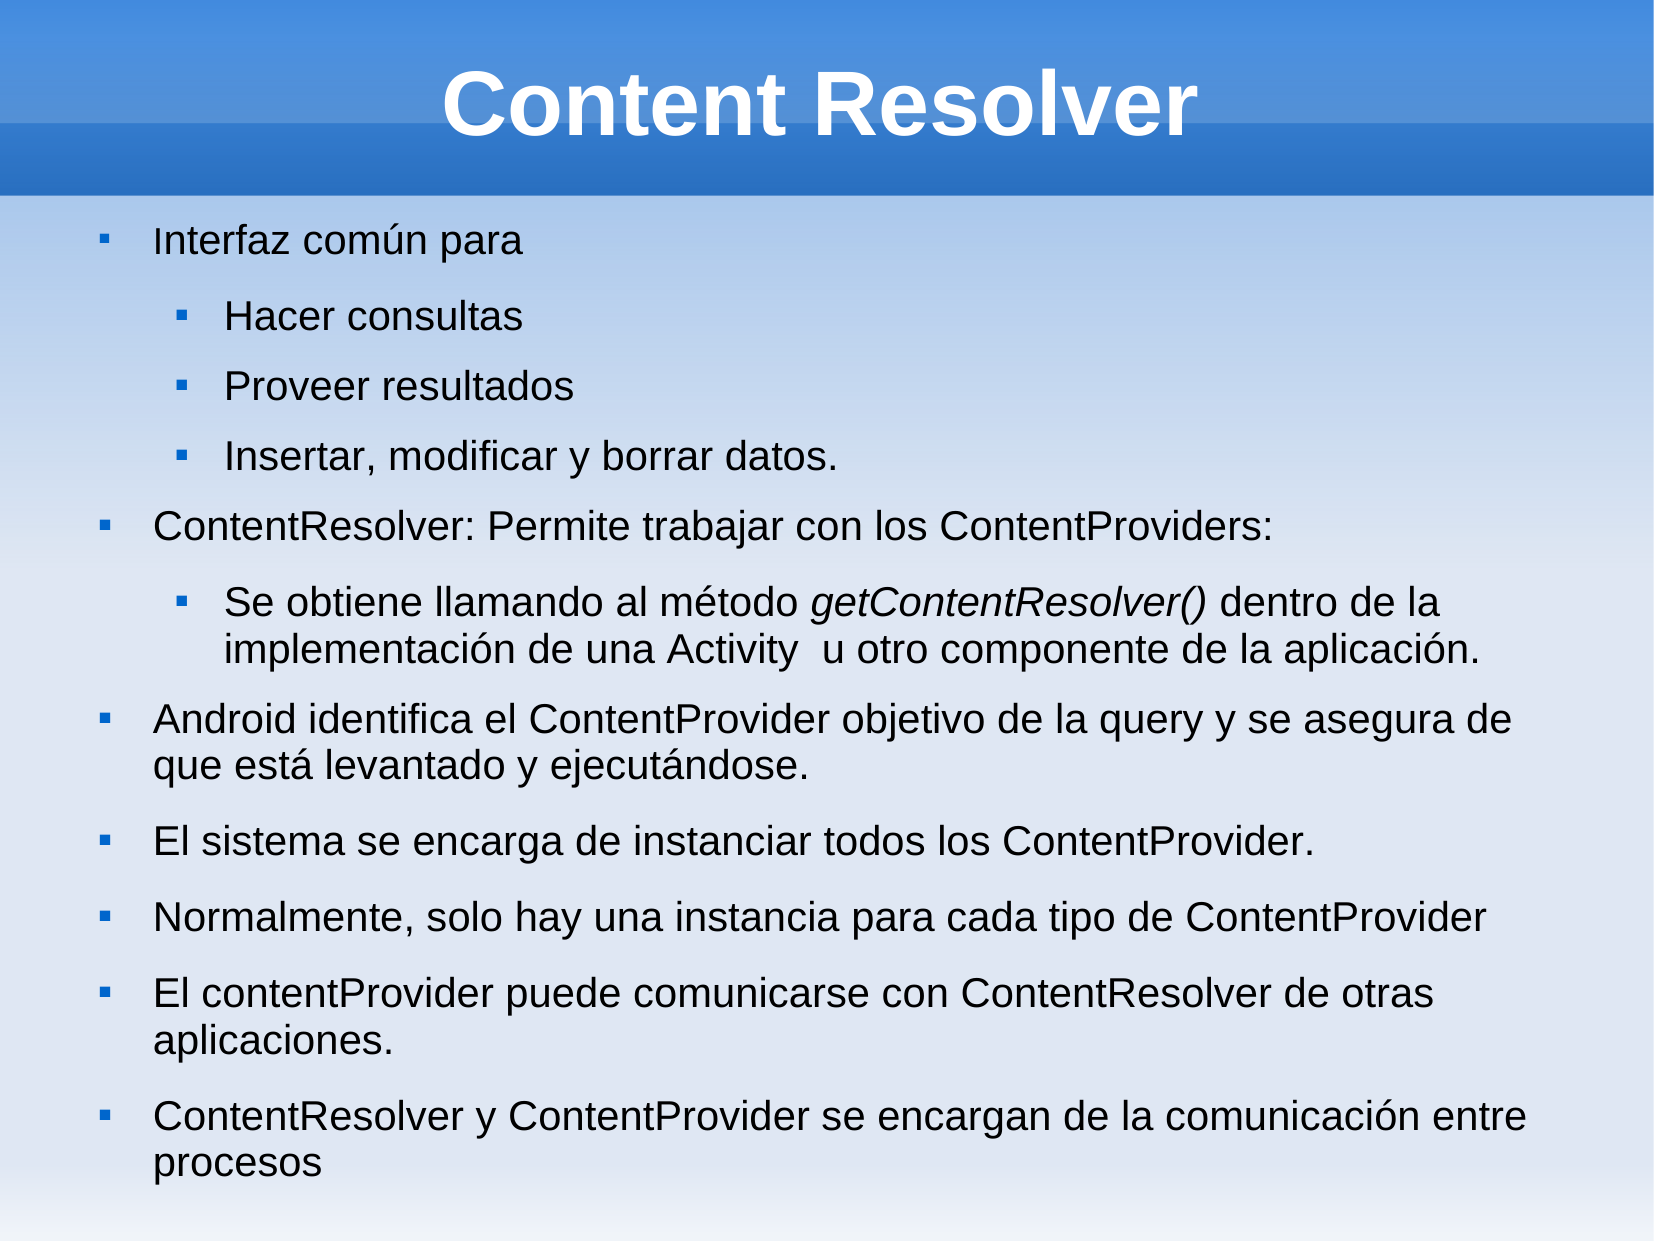

# Content Resolver
Interfaz común para
Hacer consultas
Proveer resultados
Insertar, modificar y borrar datos.
ContentResolver: Permite trabajar con los ContentProviders:
Se obtiene llamando al método getContentResolver() dentro de la implementación de una Activity u otro componente de la aplicación.
Android identifica el ContentProvider objetivo de la query y se asegura de que está levantado y ejecutándose.
El sistema se encarga de instanciar todos los ContentProvider.
Normalmente, solo hay una instancia para cada tipo de ContentProvider
El contentProvider puede comunicarse con ContentResolver de otras aplicaciones.
ContentResolver y ContentProvider se encargan de la comunicación entre procesos